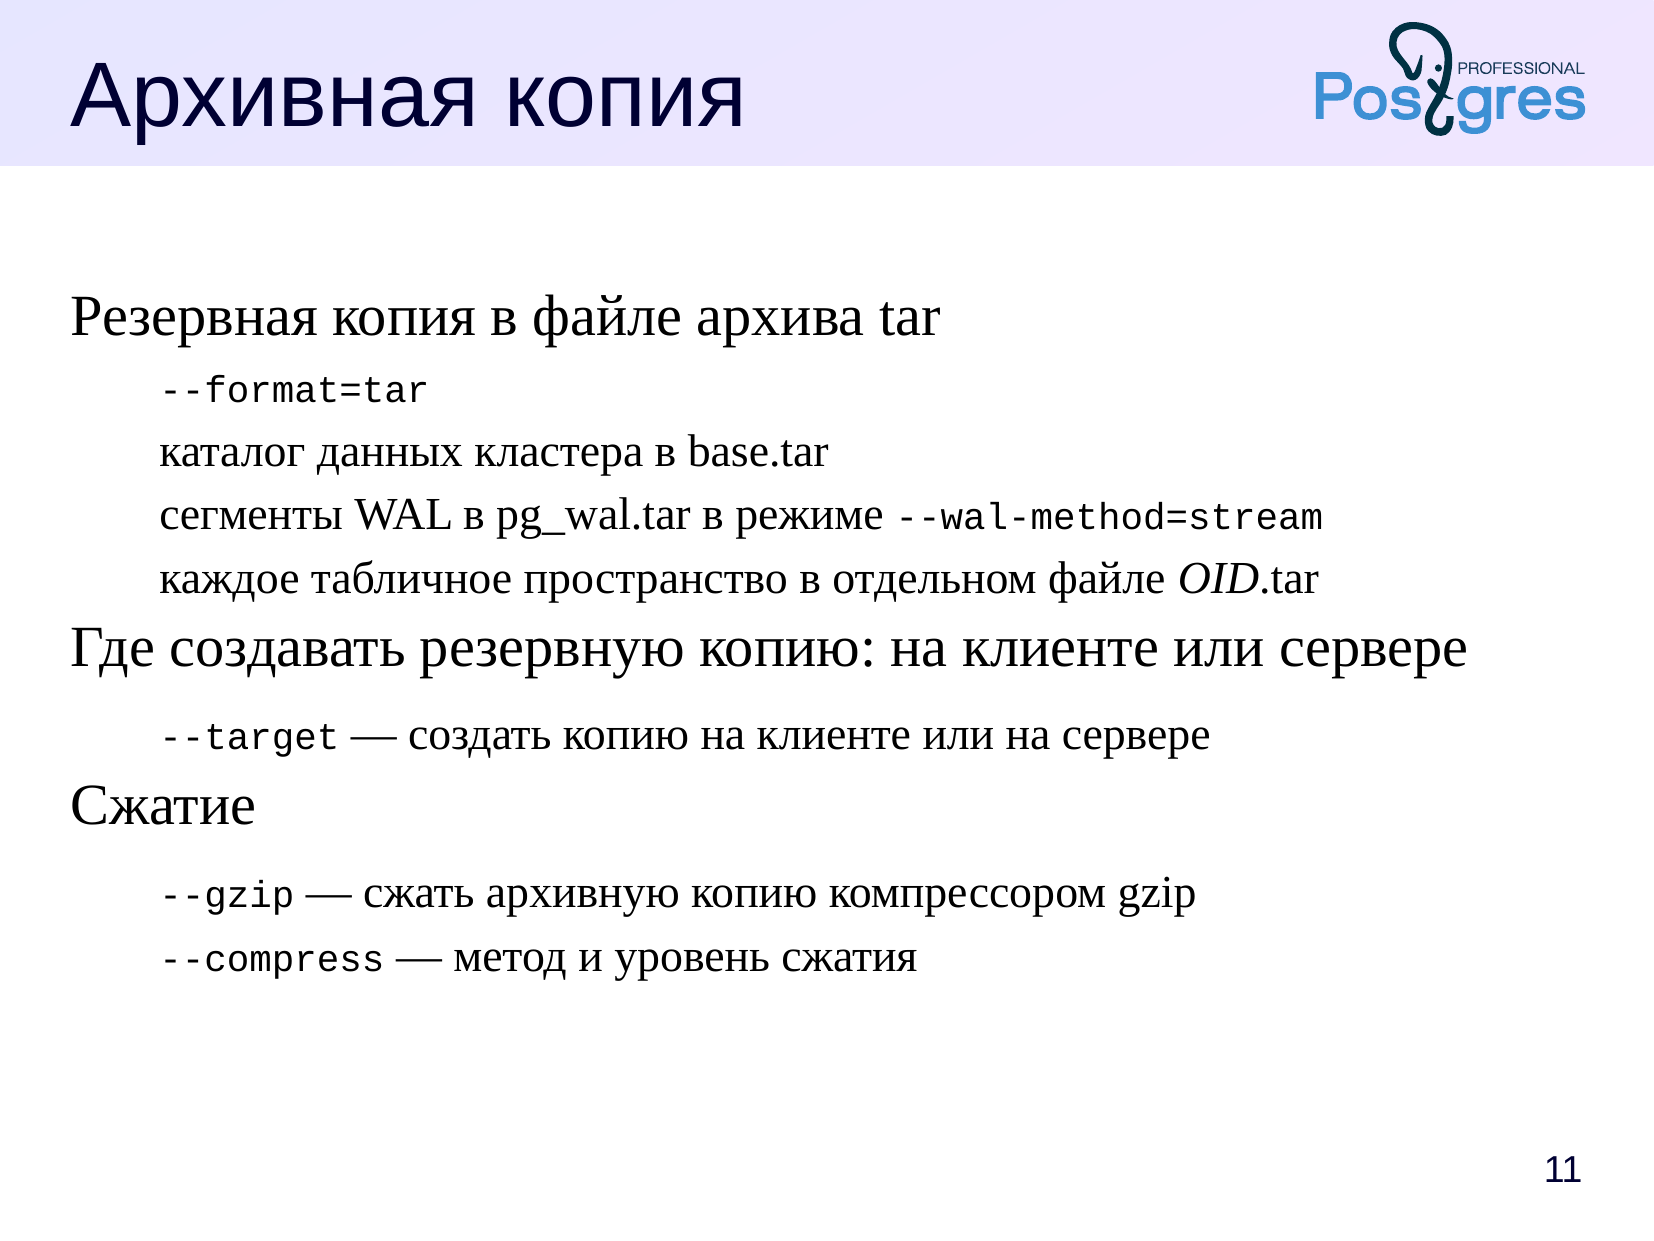

# Архивная копия
Резервная копия в файле архива tar
--format=tar
каталог данных кластера в base.tar
сегменты WAL в pg_wal.tar в режиме --wal-method=stream
каждое табличное пространство в отдельном файле OID.tar
Где создавать резервную копию: на клиенте или сервере
--target — создать копию на клиенте или на сервере
Сжатие
--gzip — сжать архивную копию компрессором gzip
--compress — метод и уровень сжатия